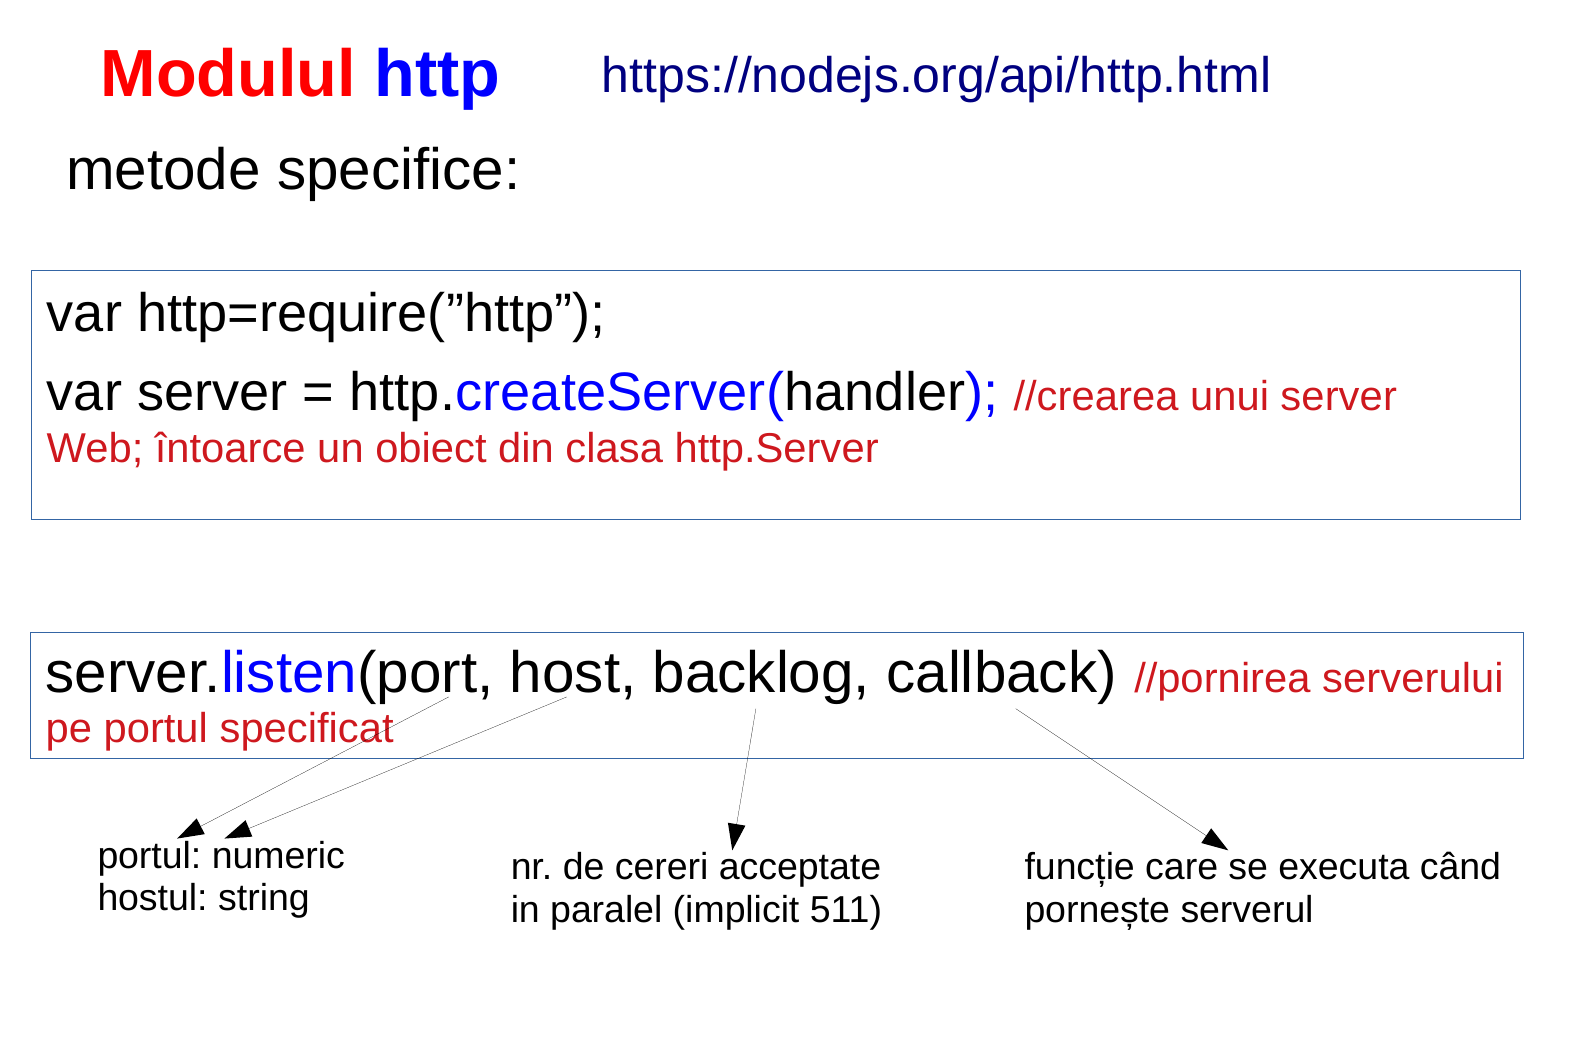

Modulul http
https://nodejs.org/api/http.html
 metode specifice:
var http=require(”http”);
var server = http.createServer(handler); //crearea unui server Web; întoarce un obiect din clasa http.Server
server.listen(port, host, backlog, callback) //pornirea serverului pe portul specificat
portul: numeric
hostul: string
nr. de cereri acceptate
in paralel (implicit 511)
funcție care se executa când
pornește serverul